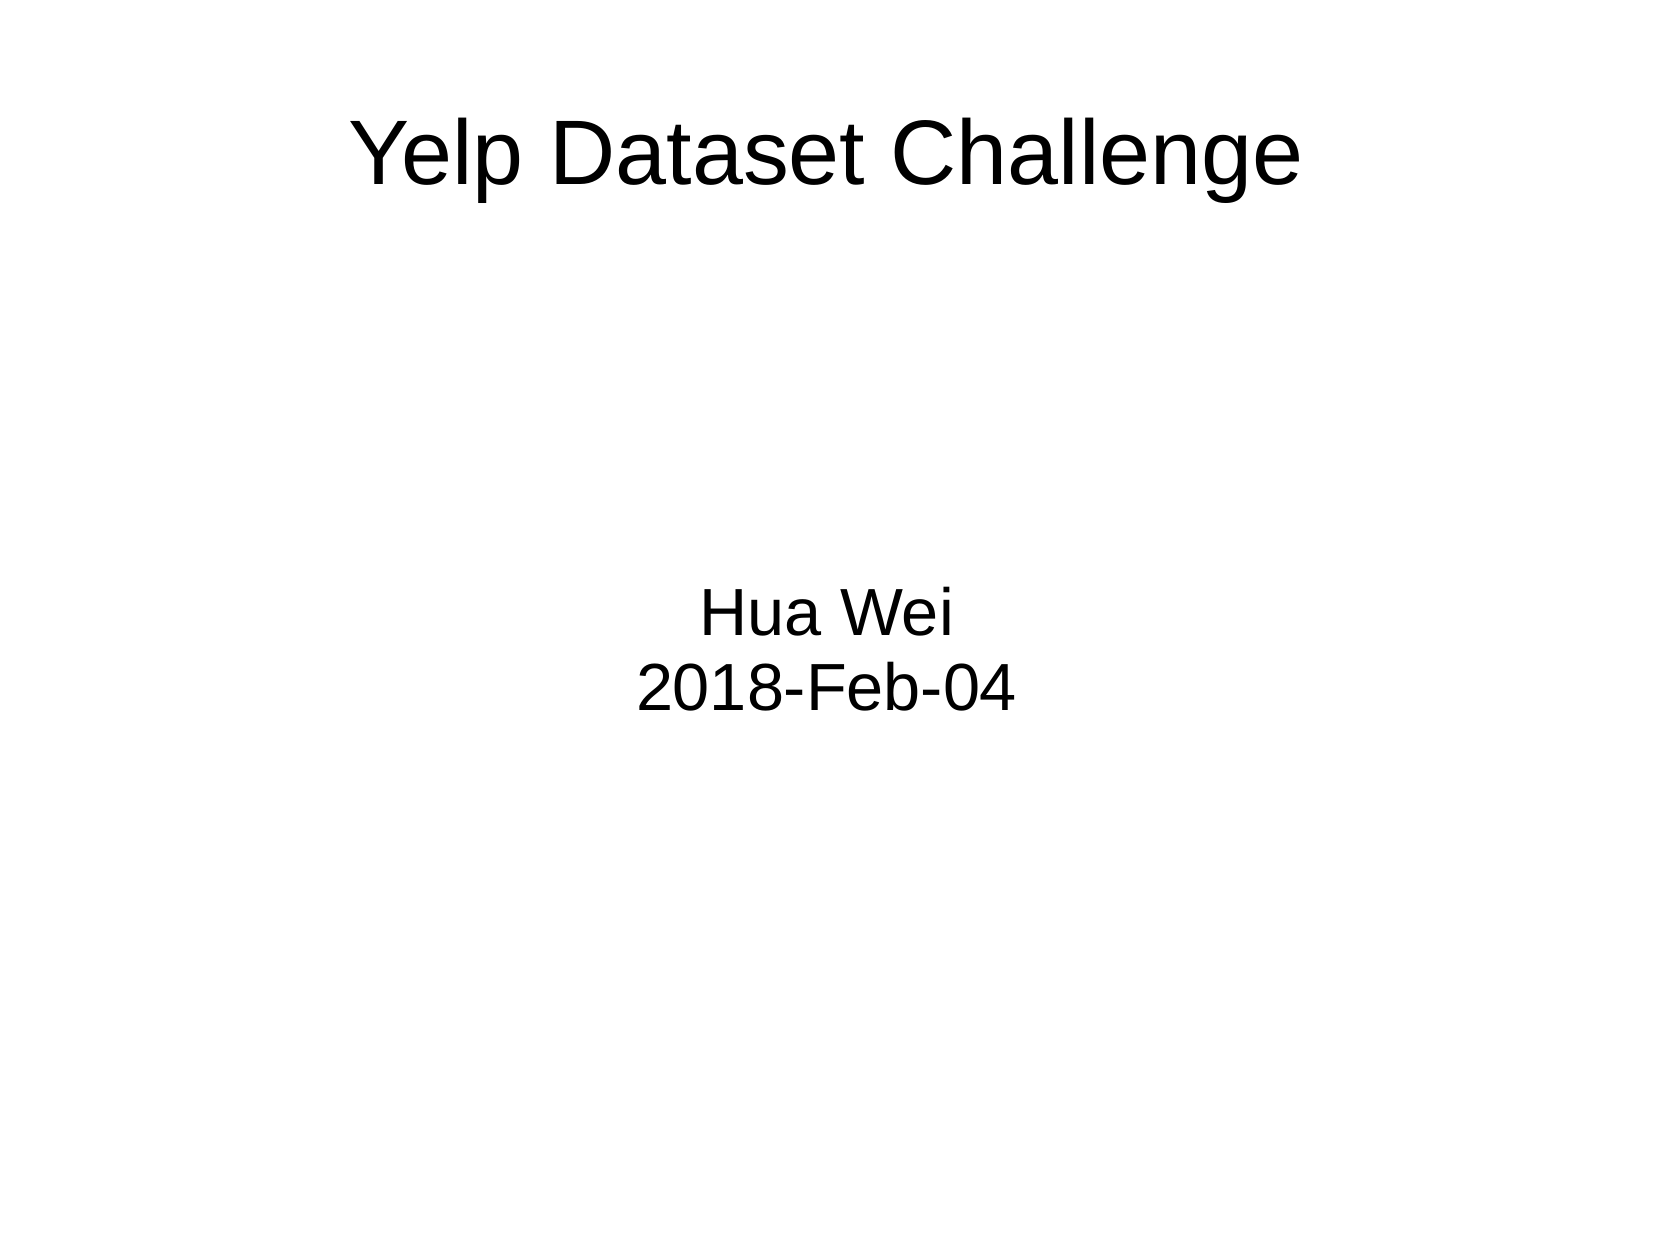

# Yelp Dataset Challenge
Hua Wei
2018-Feb-04